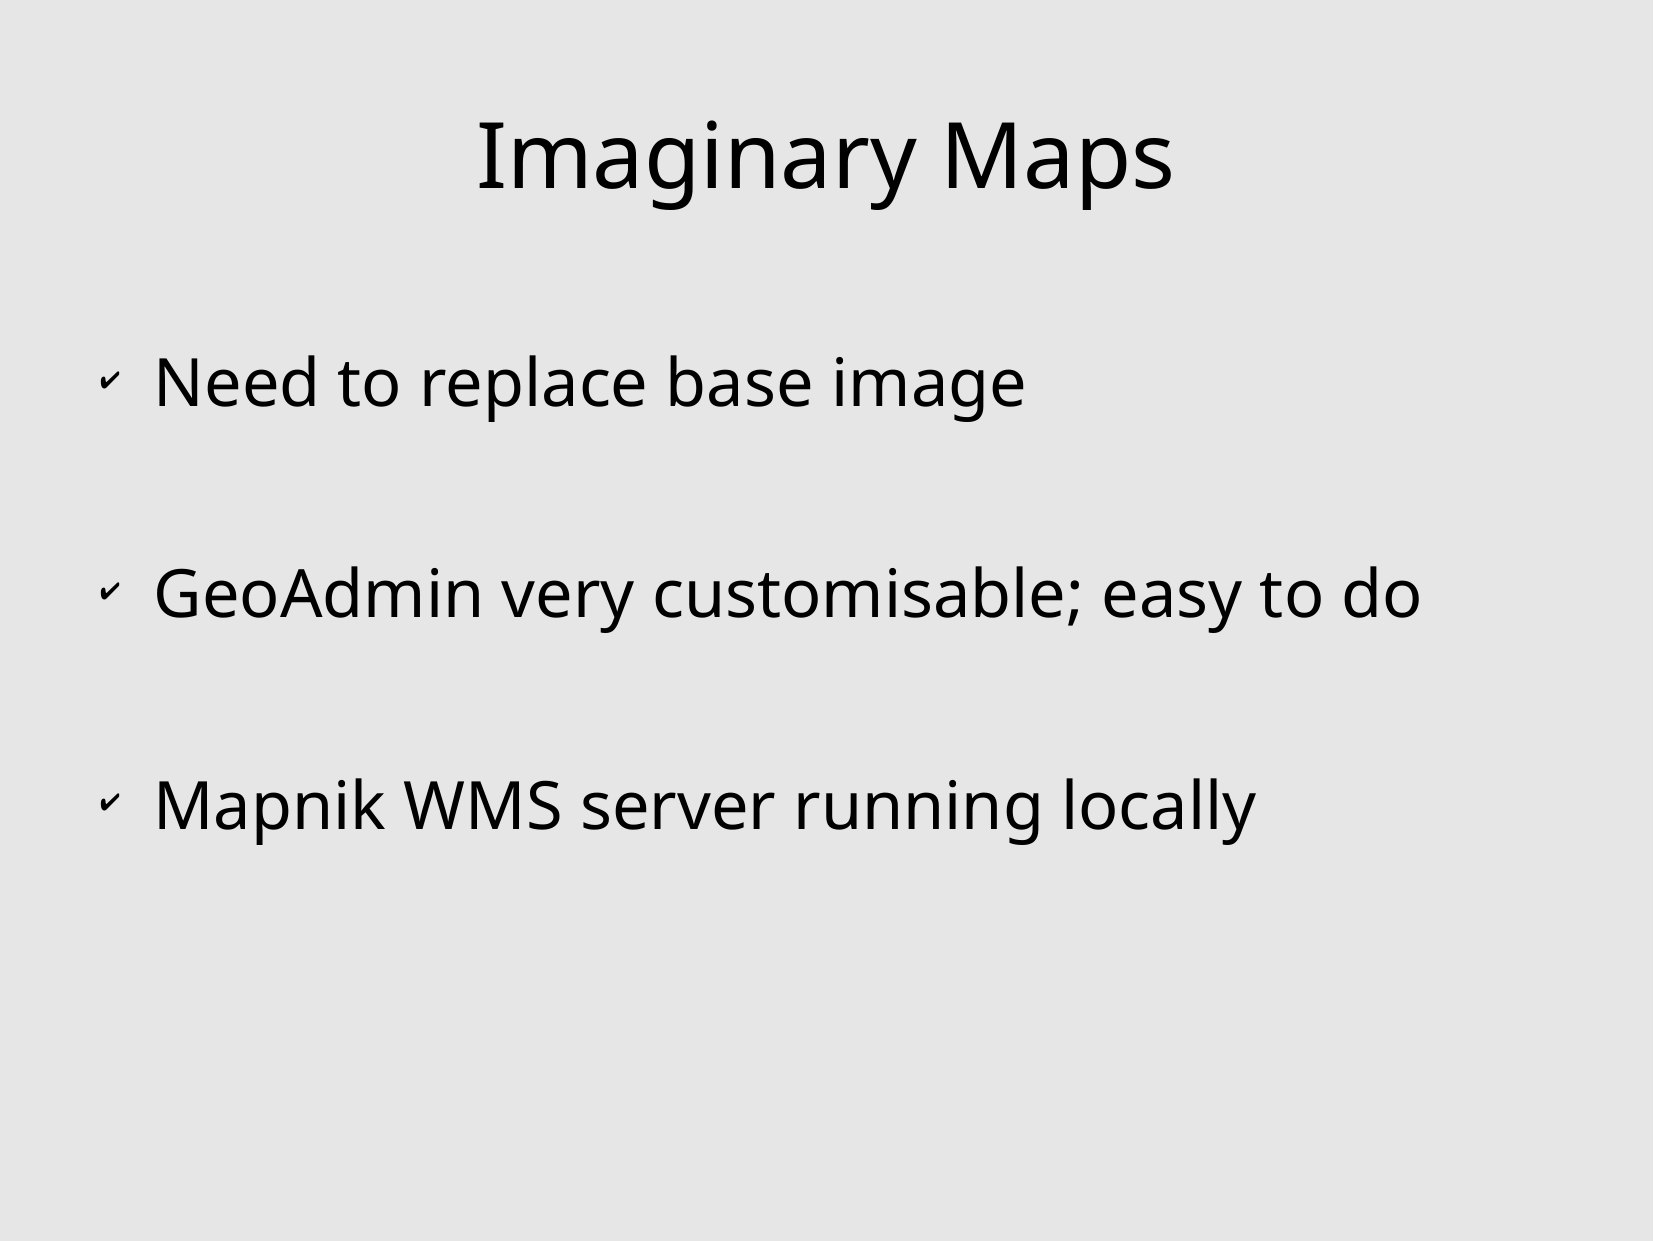

# Imaginary Maps
Need to replace base image
GeoAdmin very customisable; easy to do
Mapnik WMS server running locally